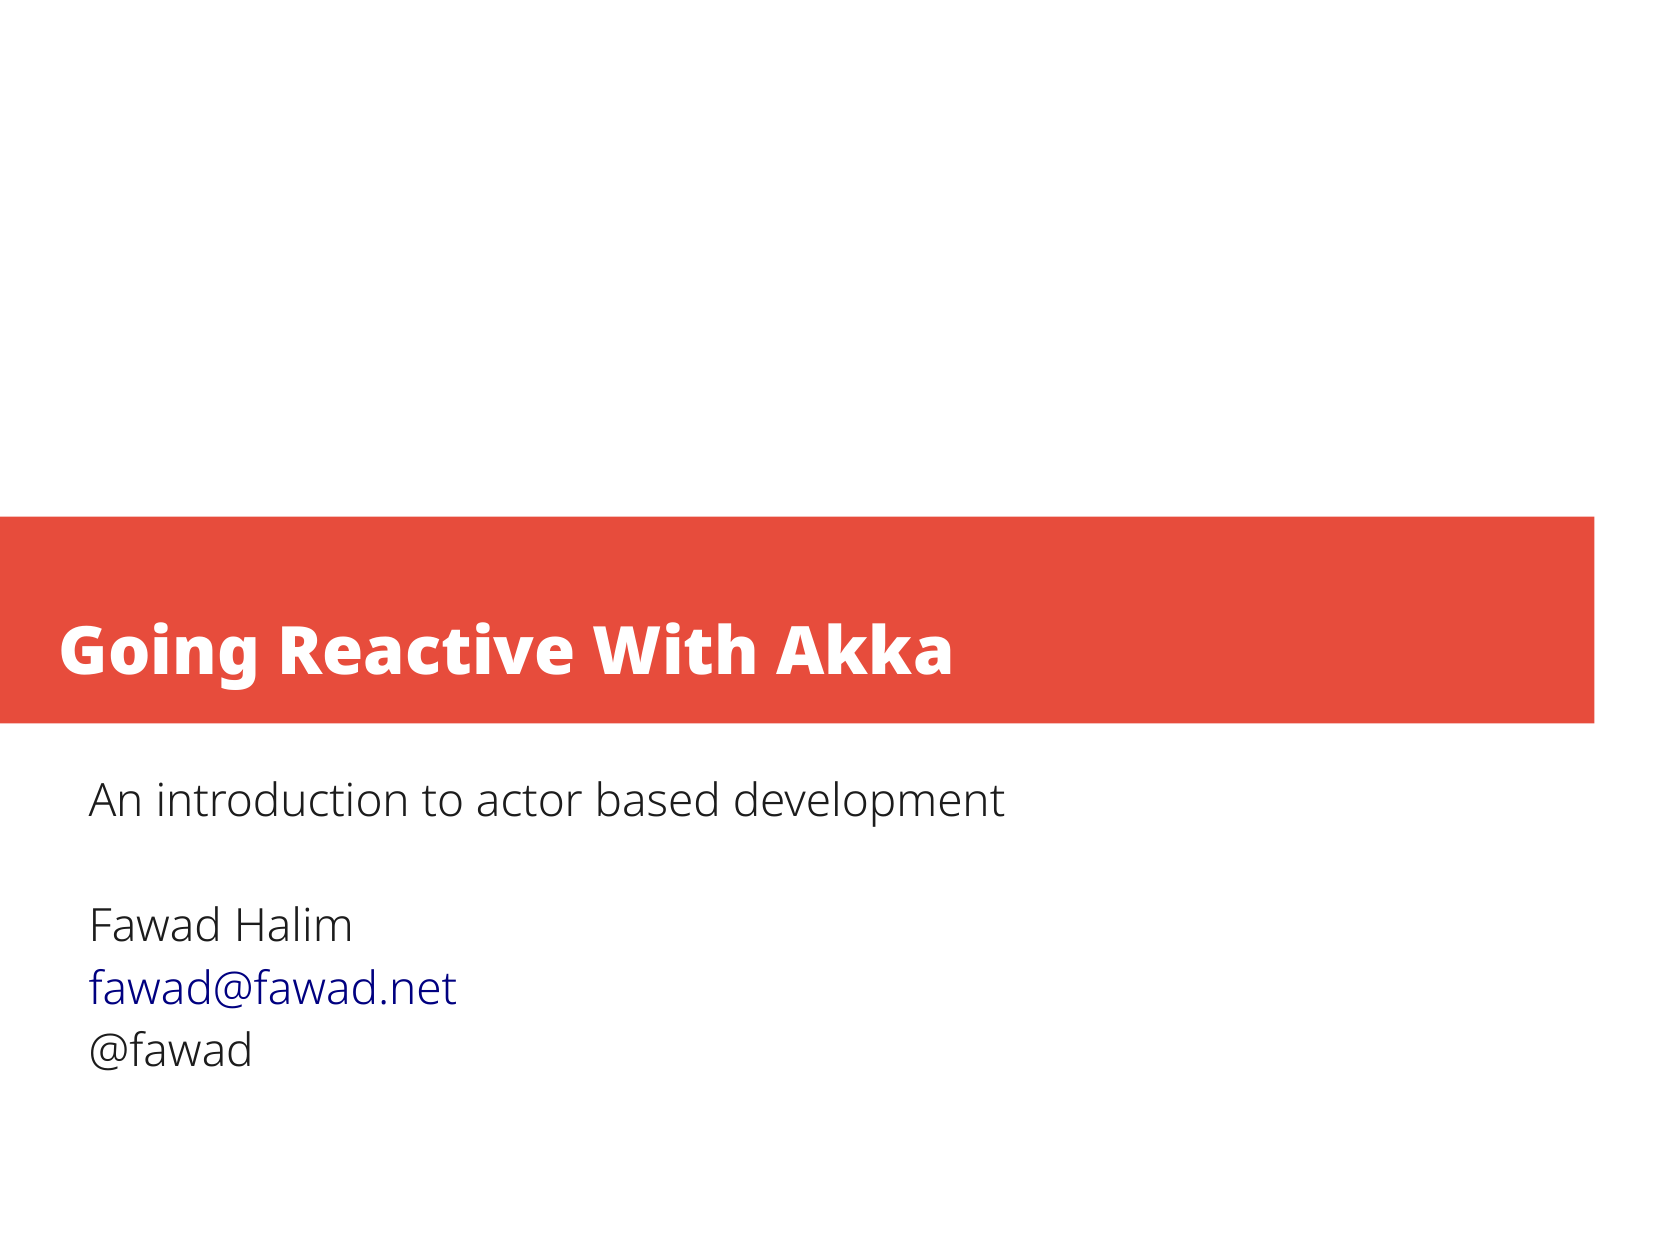

# Going Reactive With Akka
An introduction to actor based development
Fawad Halim
fawad@fawad.net
@fawad